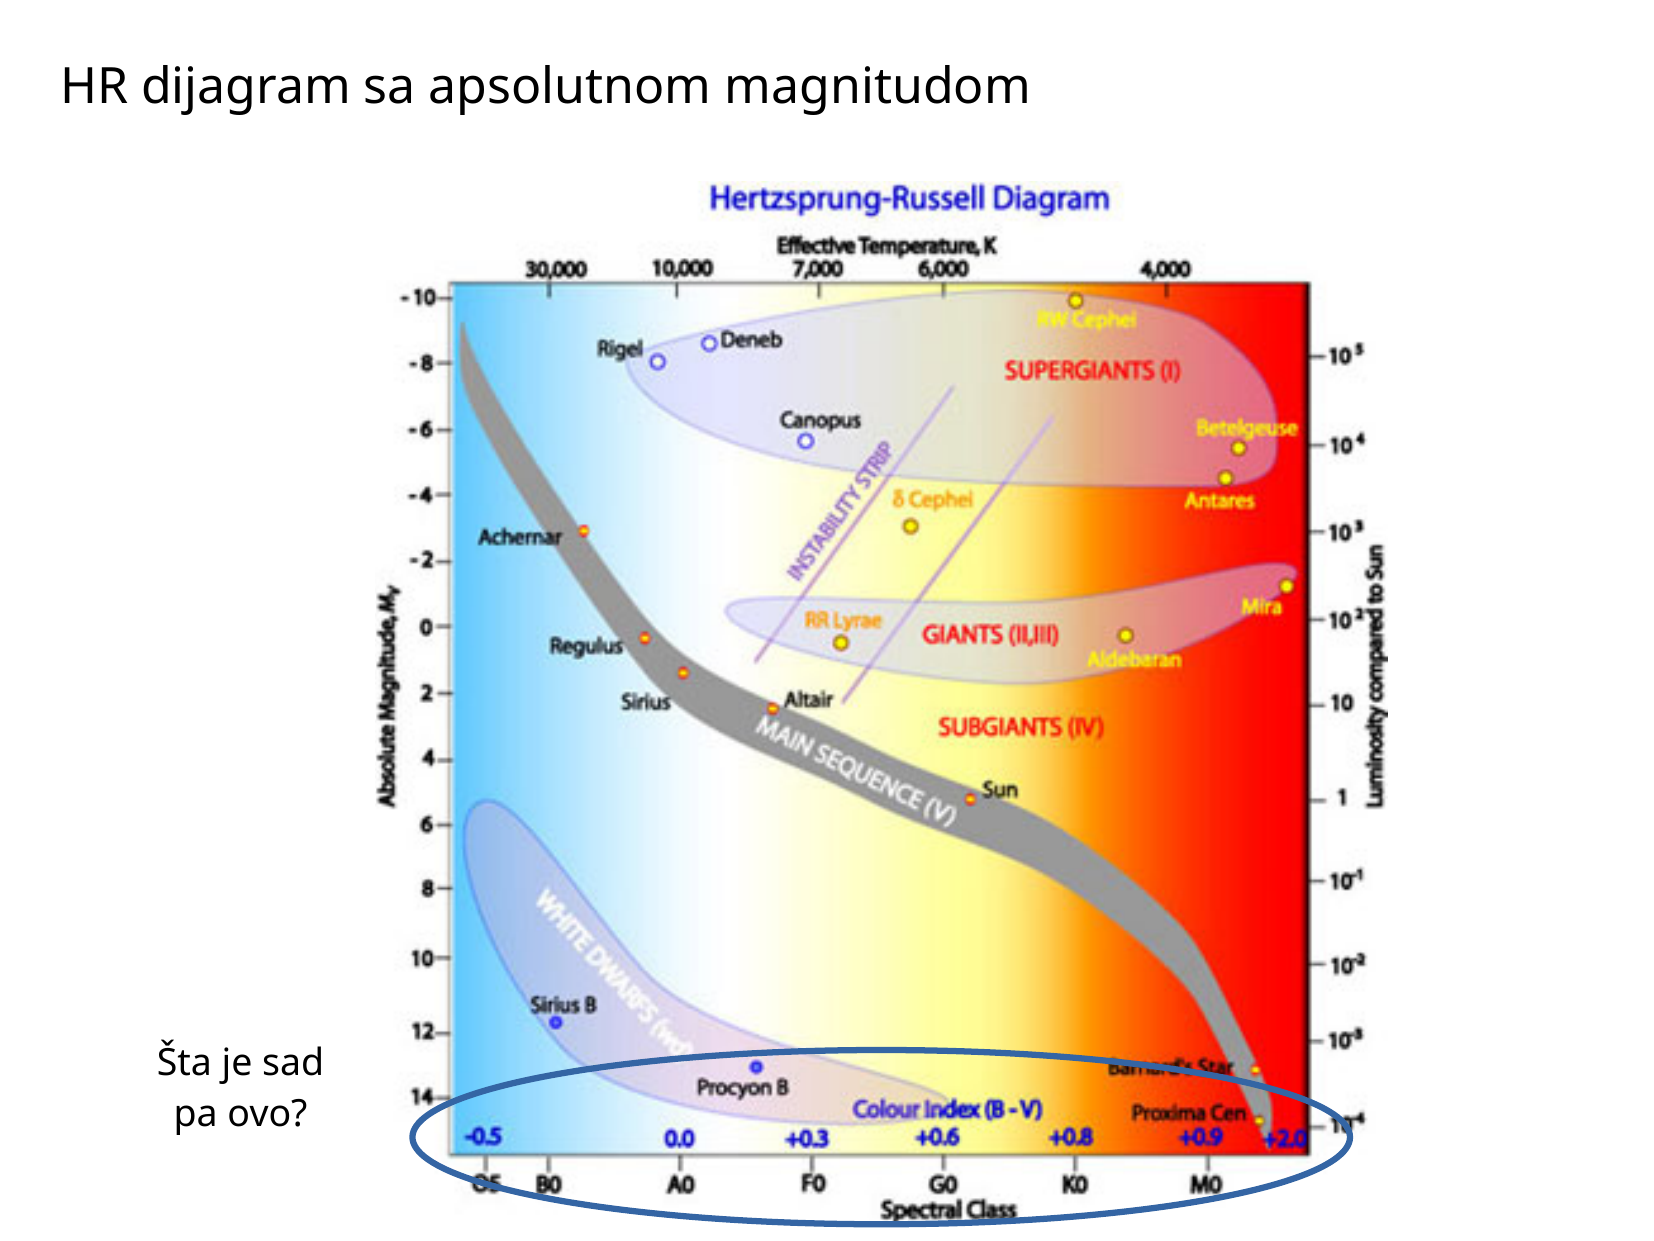

# HR dijagram sa apsolutnom magnitudom
Šta je sad pa ovo?